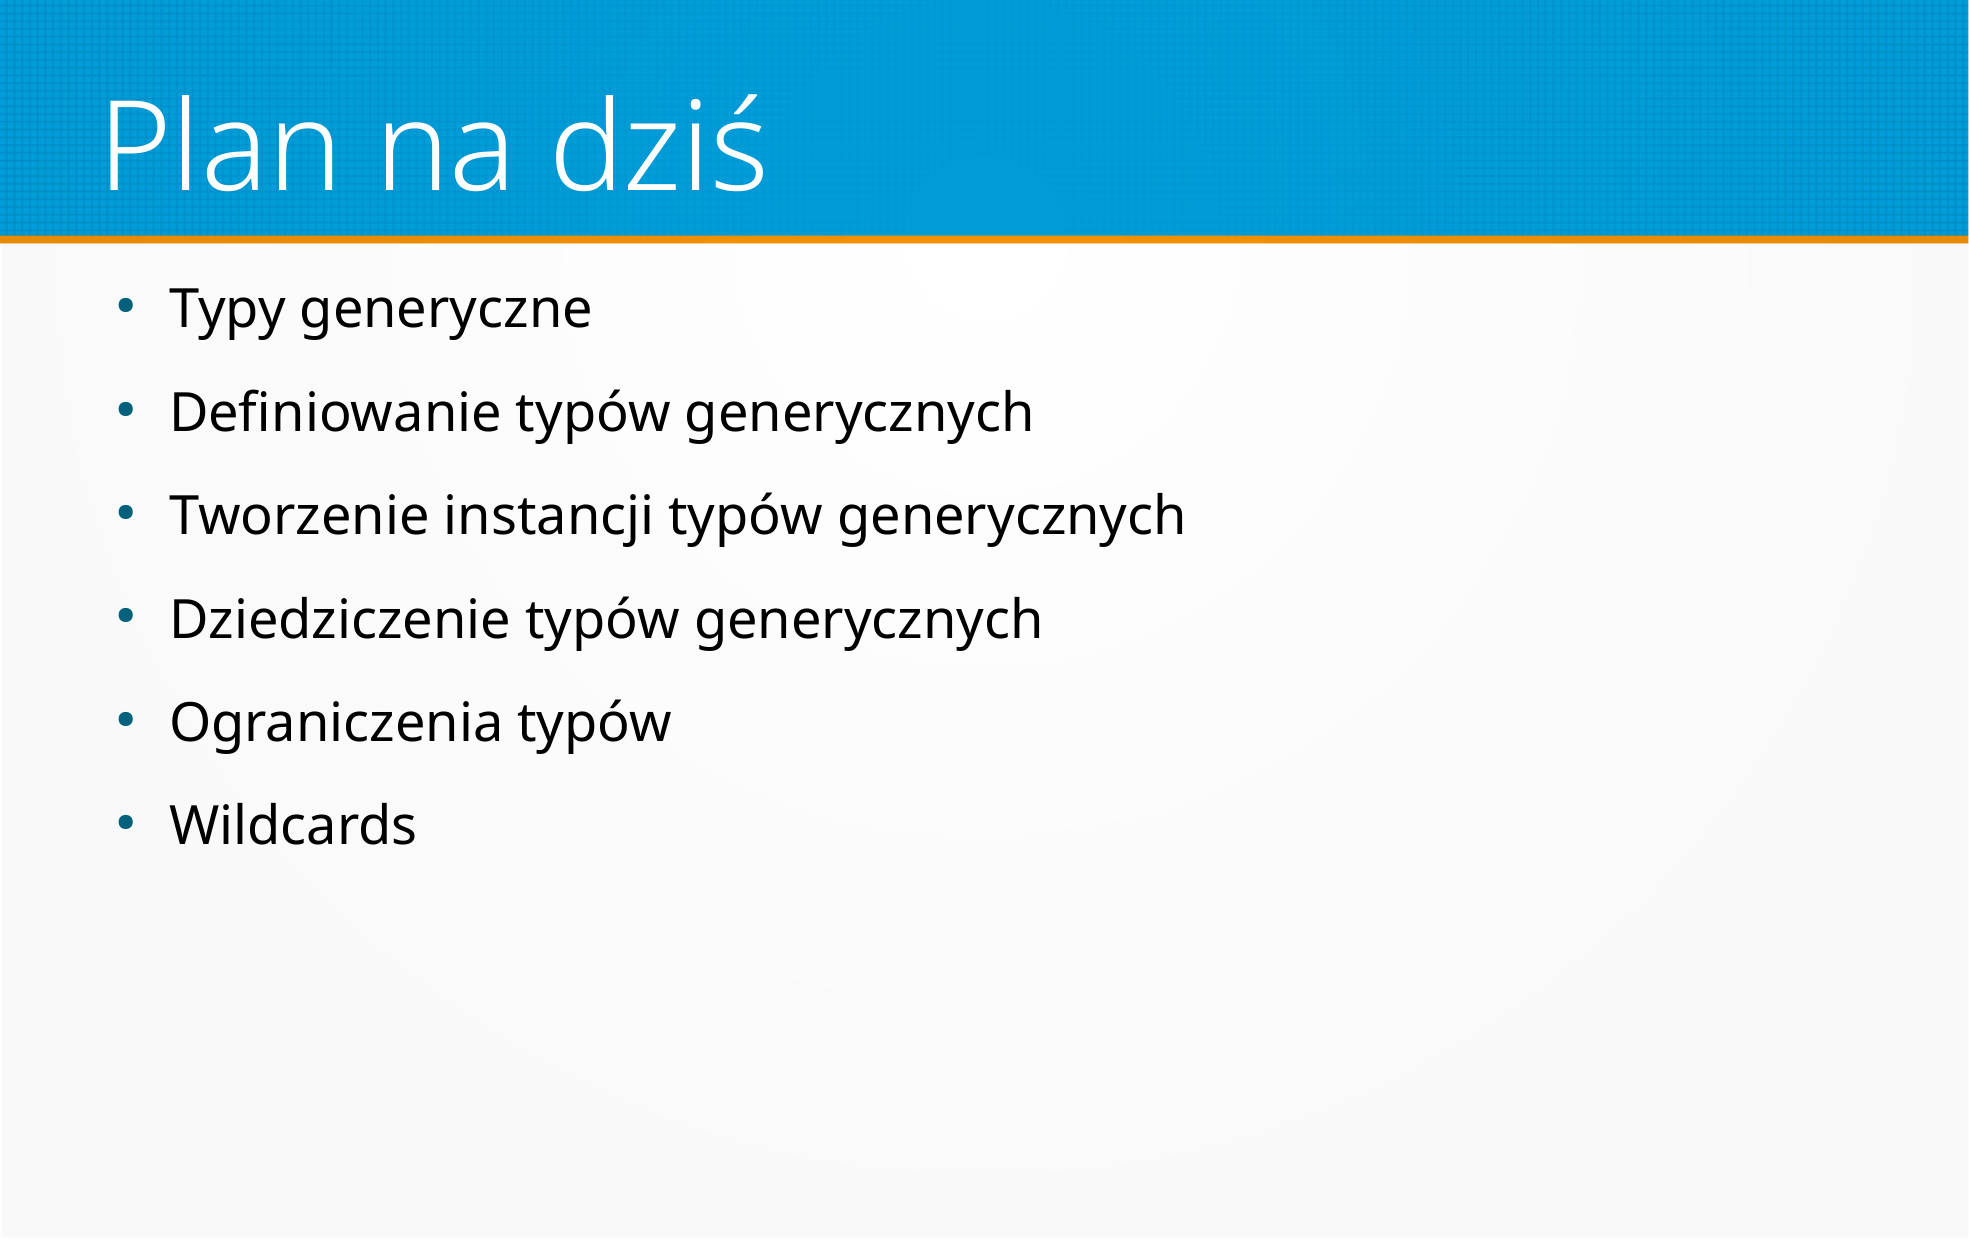

# Plan na dziś
Typy generyczne
Definiowanie typów generycznych
Tworzenie instancji typów generycznych
Dziedziczenie typów generycznych
Ograniczenia typów
Wildcards